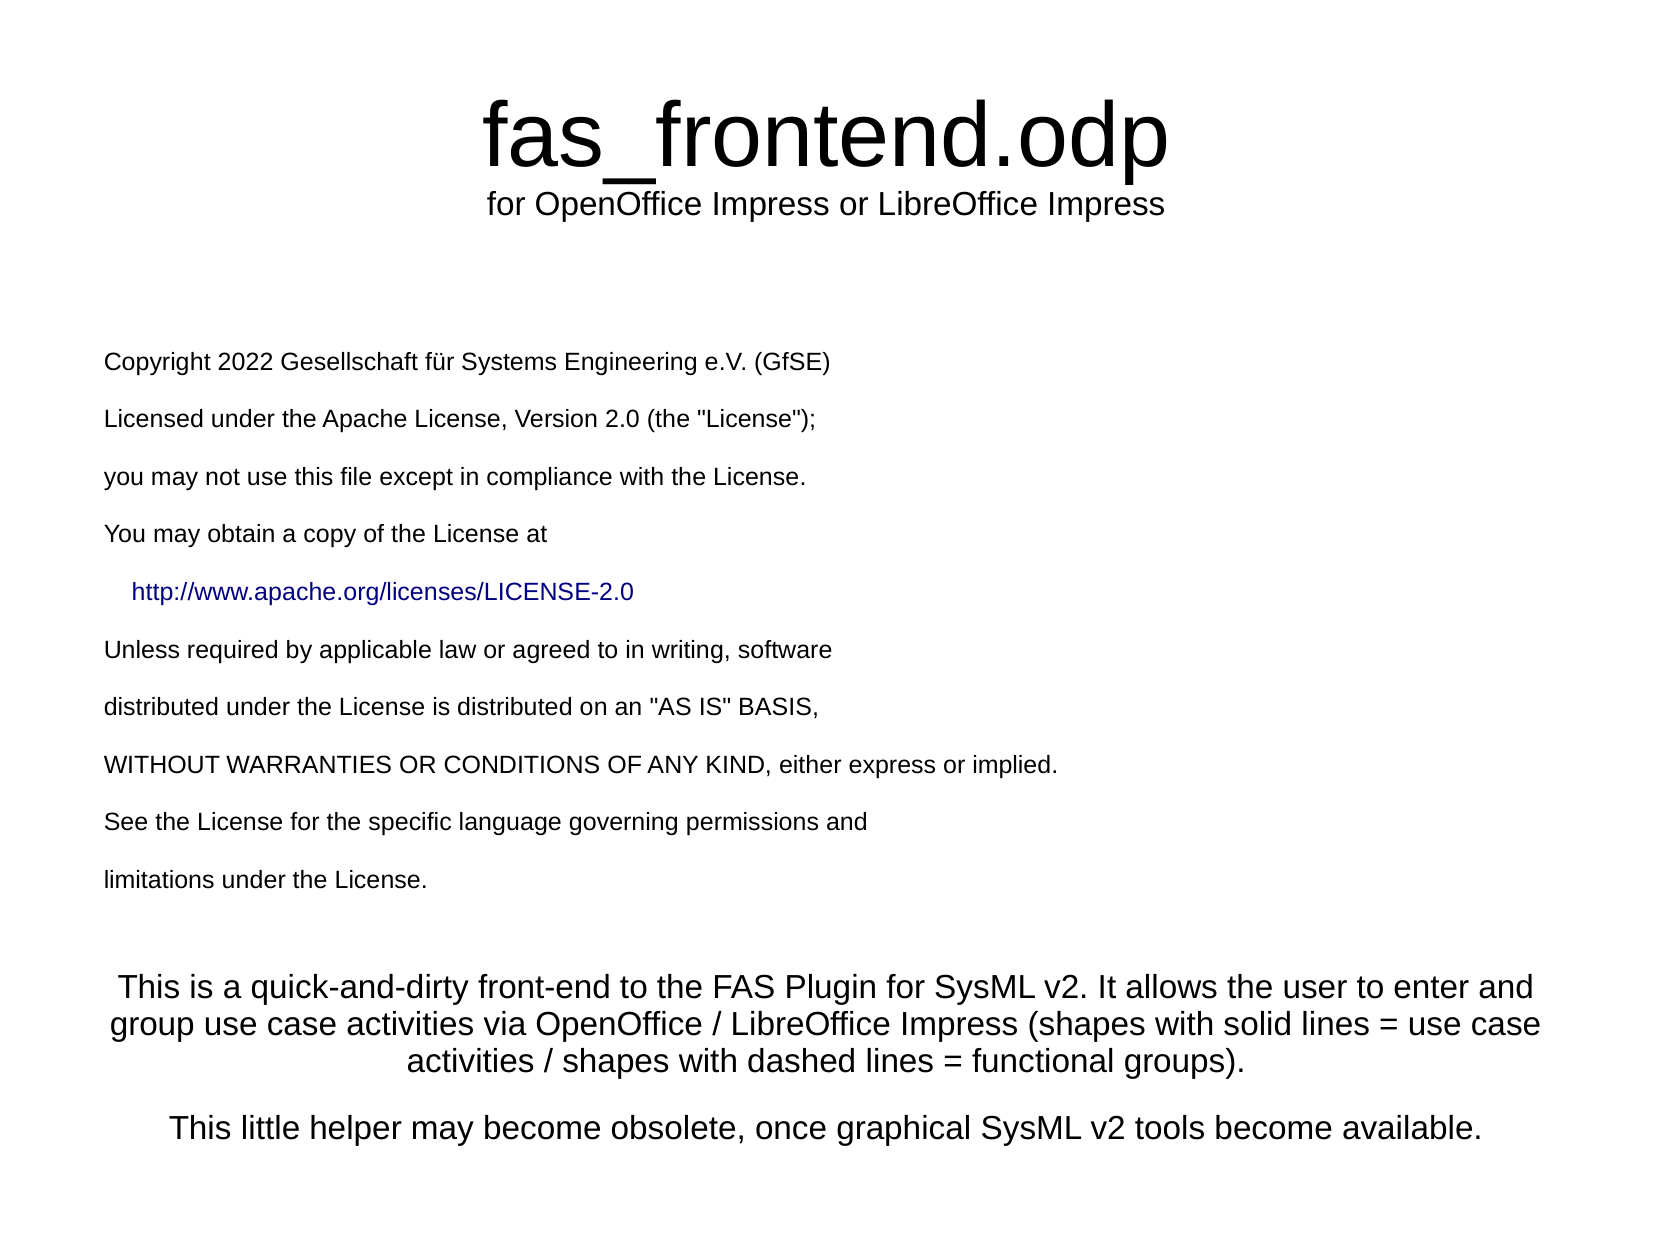

# fas_frontend.odp for OpenOffice Impress or LibreOffice Impress
  Copyright 2022 Gesellschaft für Systems Engineering e.V. (GfSE)
   Licensed under the Apache License, Version 2.0 (the "License");
   you may not use this file except in compliance with the License.
   You may obtain a copy of the License at
       http://www.apache.org/licenses/LICENSE-2.0
   Unless required by applicable law or agreed to in writing, software
   distributed under the License is distributed on an "AS IS" BASIS,
   WITHOUT WARRANTIES OR CONDITIONS OF ANY KIND, either express or implied.
   See the License for the specific language governing permissions and
   limitations under the License.
This is a quick-and-dirty front-end to the FAS Plugin for SysML v2. It allows the user to enter and group use case activities via OpenOffice / LibreOffice Impress (shapes with solid lines = use case activities / shapes with dashed lines = functional groups).
This little helper may become obsolete, once graphical SysML v2 tools become available.